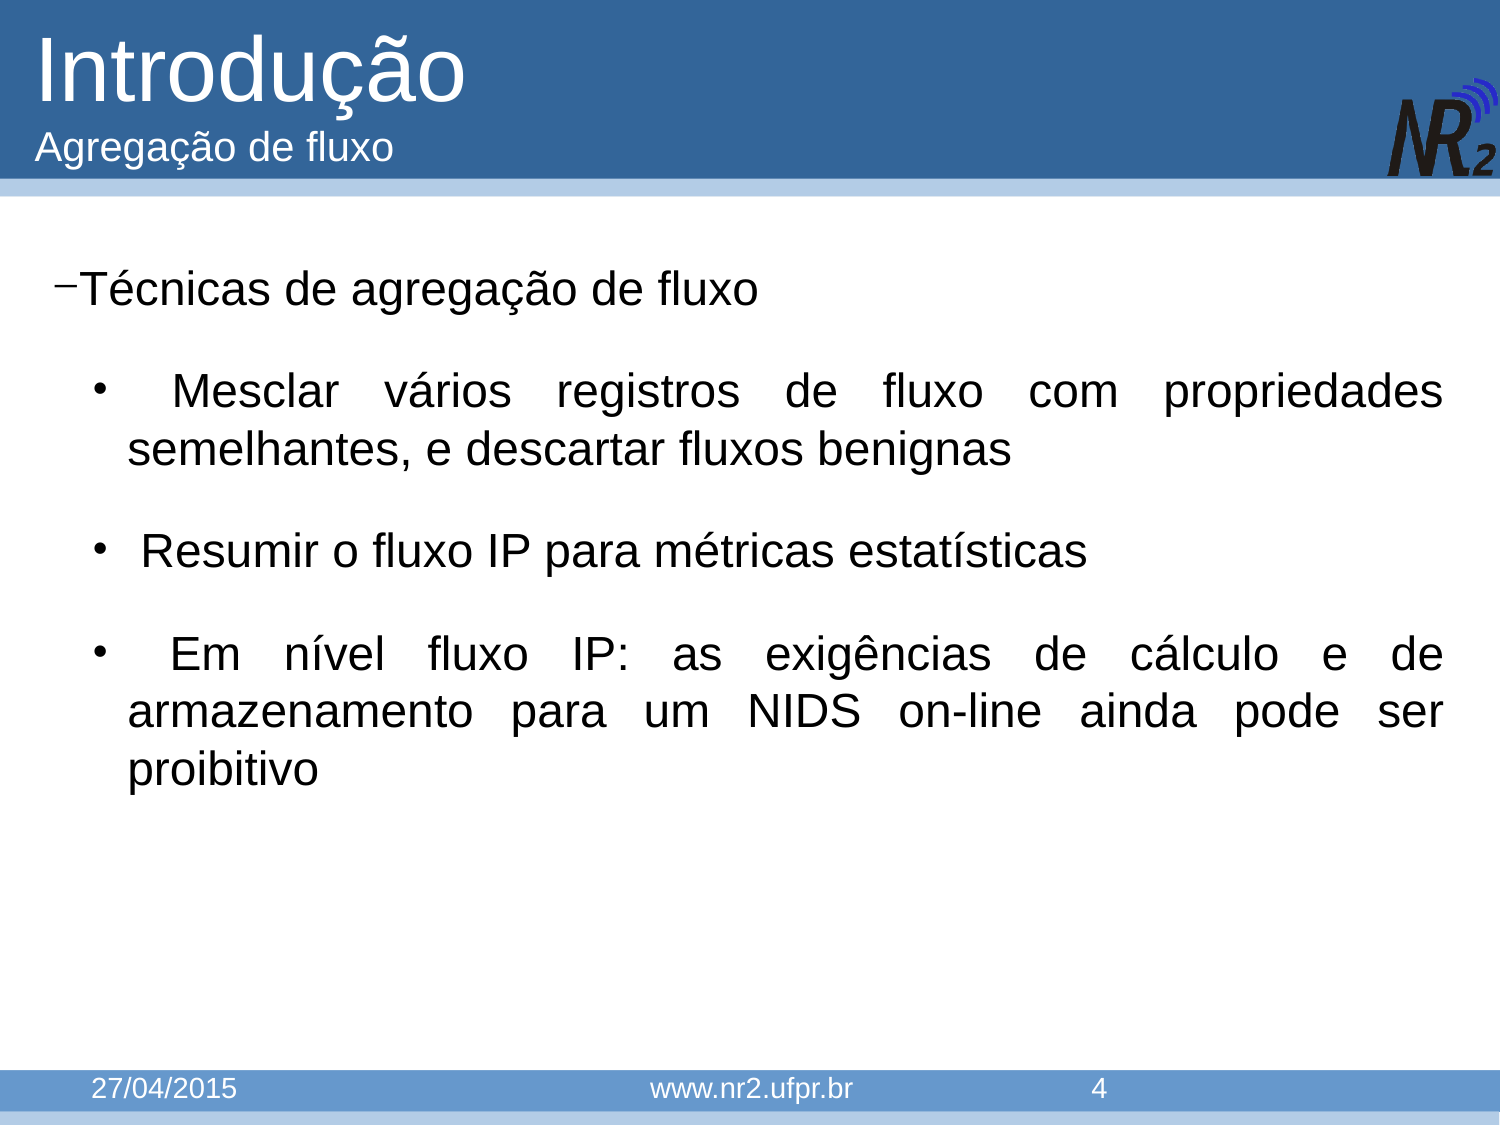

Introdução
Agregação de fluxo
Técnicas de agregação de fluxo
 Mesclar vários registros de fluxo com propriedades semelhantes, e descartar fluxos benignas
 Resumir o fluxo IP para métricas estatísticas
 Em nível fluxo IP: as exigências de cálculo e de armazenamento para um NIDS on-line ainda pode ser proibitivo
27/04/2015
www.nr2.ufpr.br